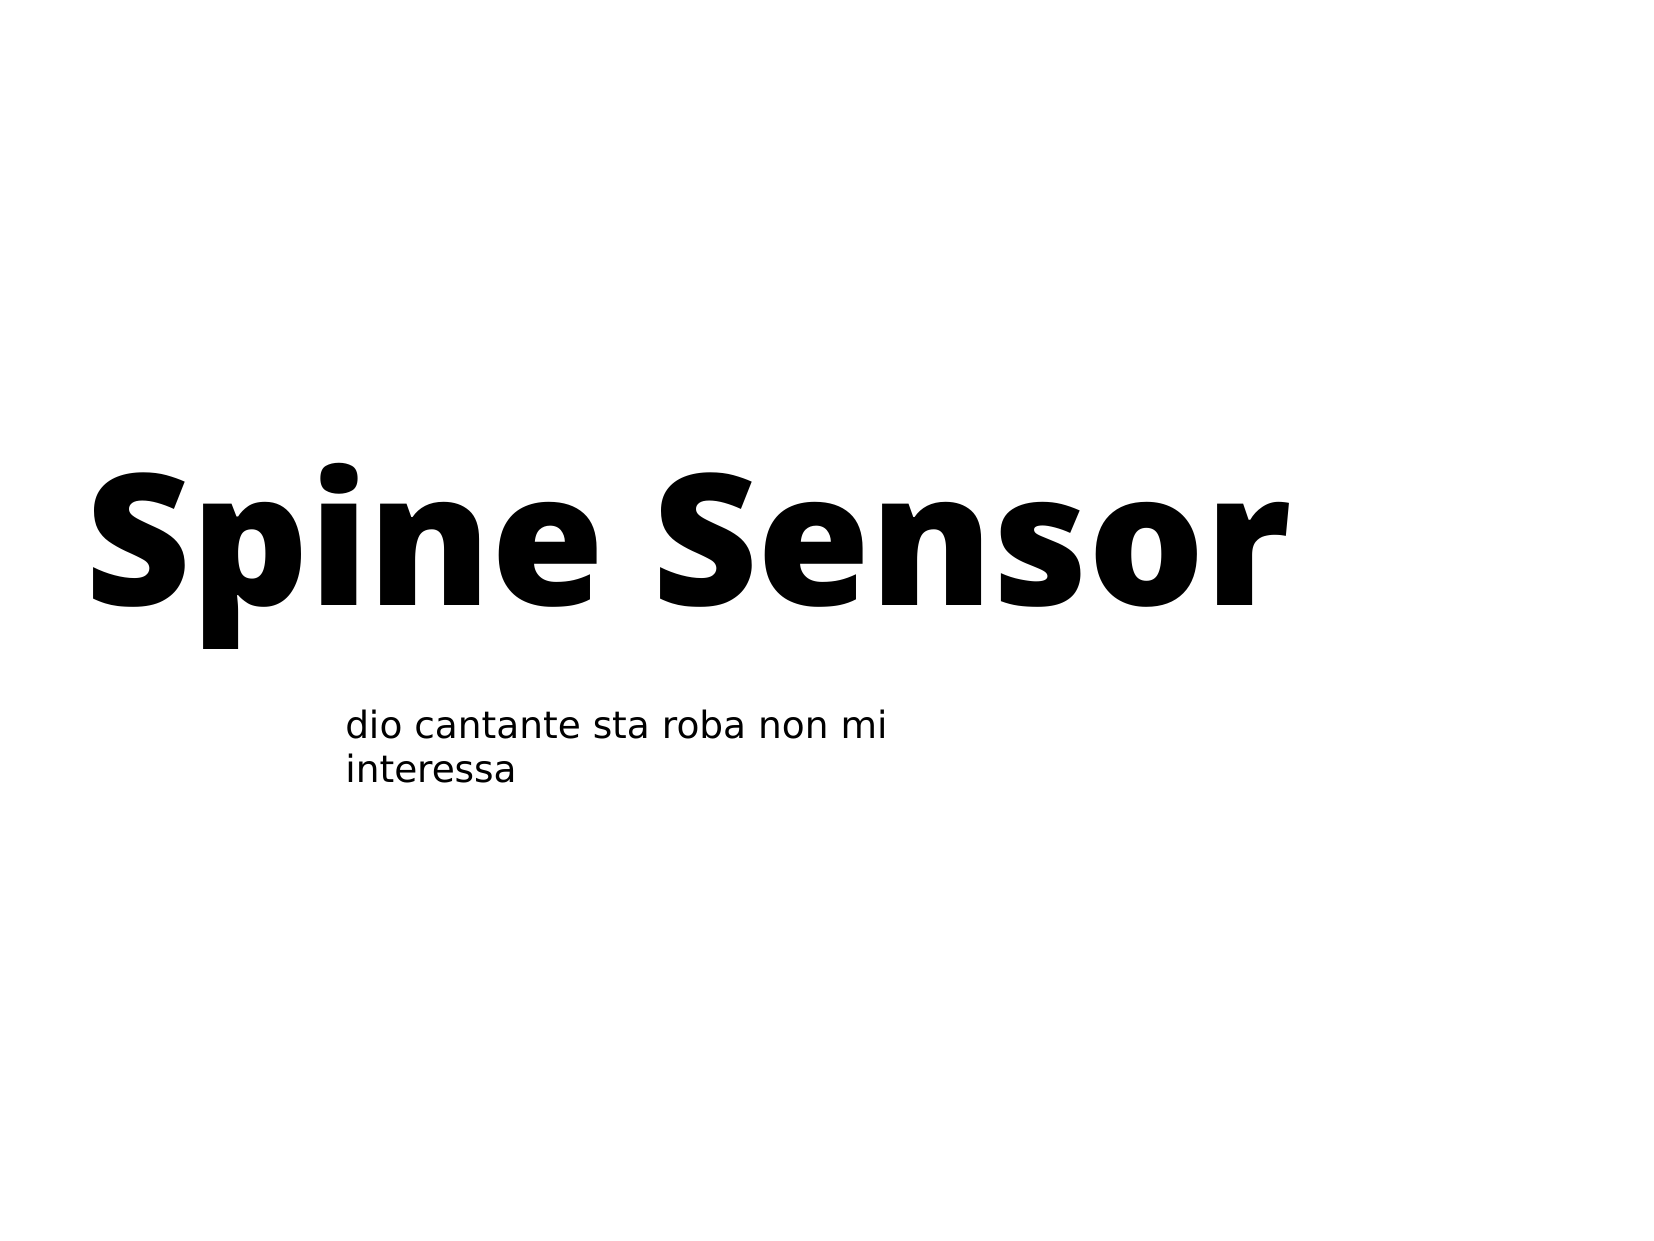

Spine Sensor
dio cantante sta roba non mi interessa